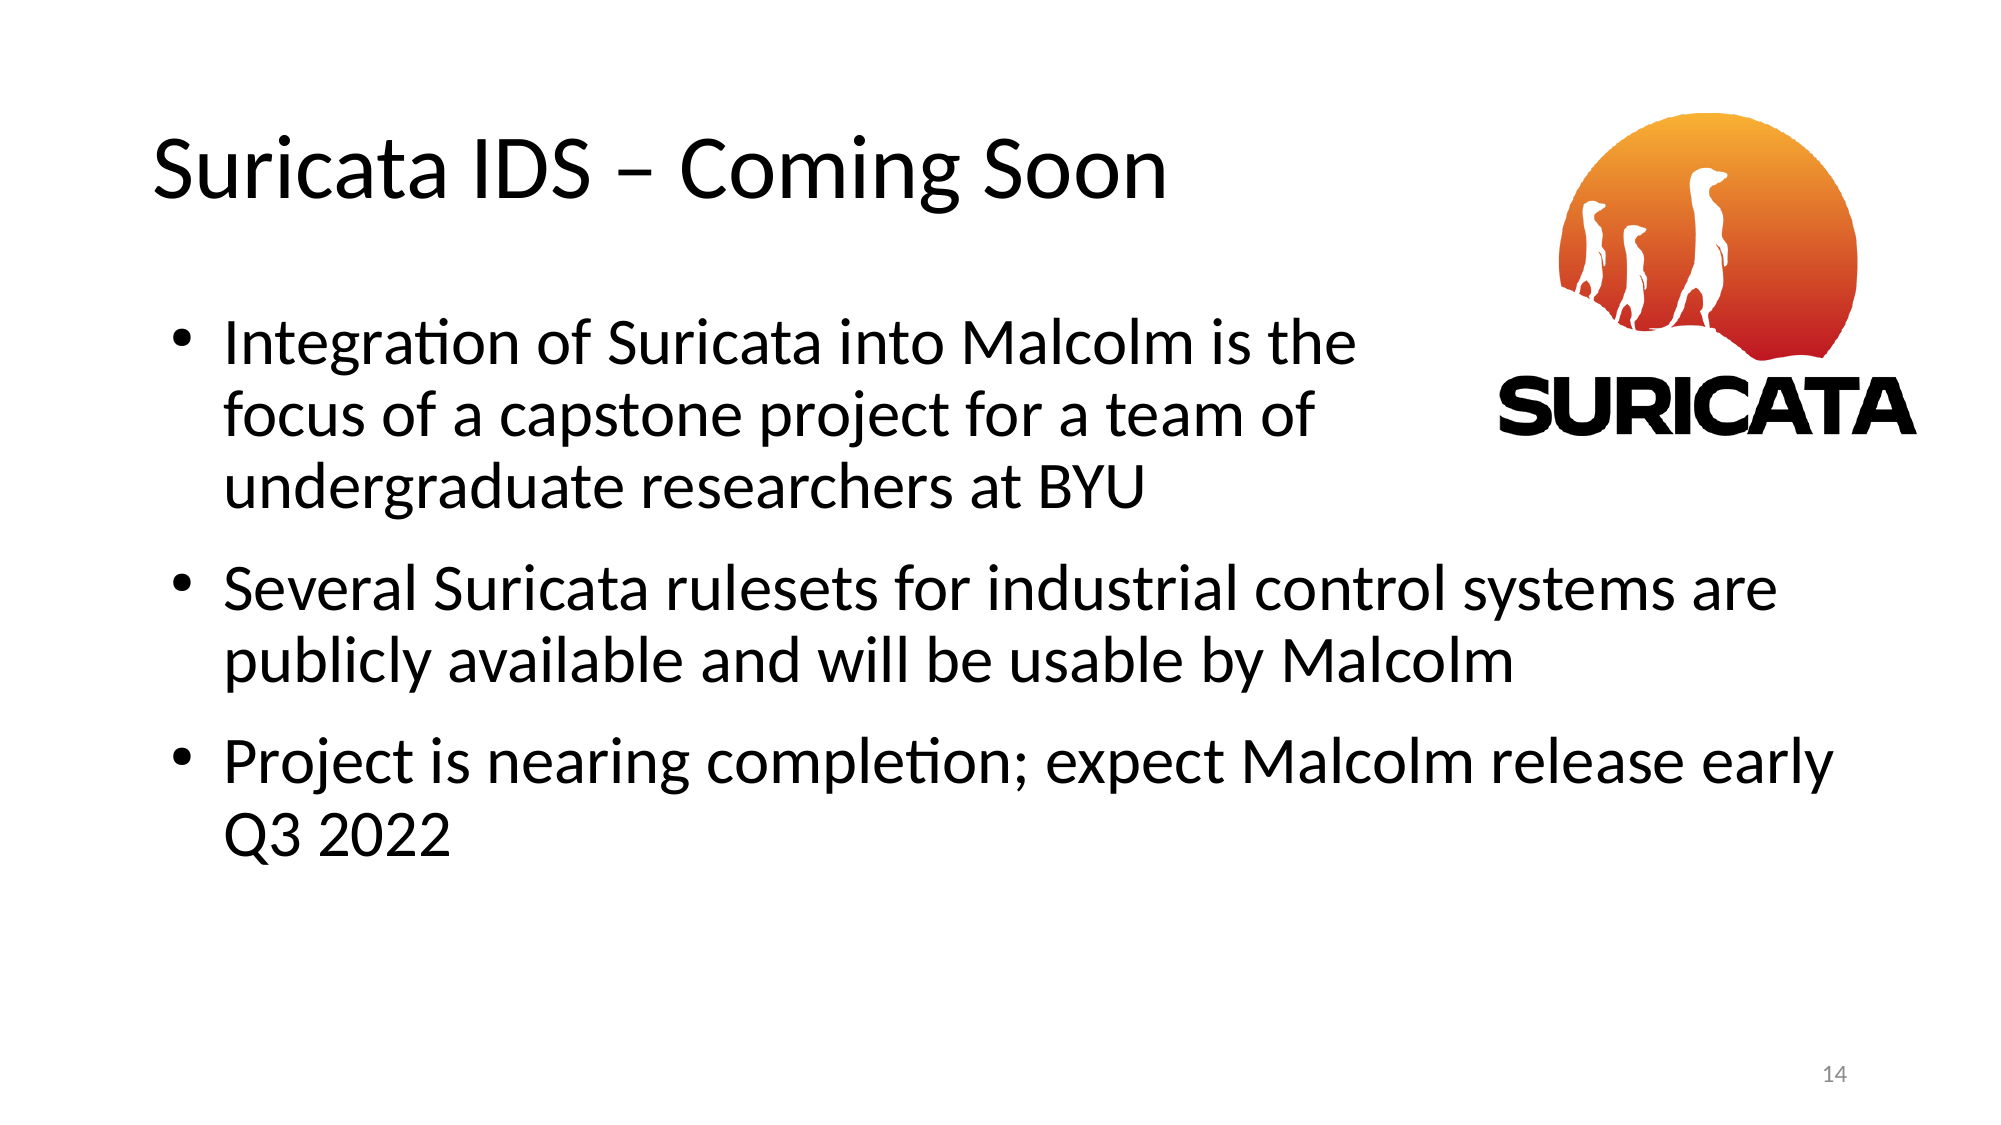

# Suricata IDS – Coming Soon
Integration of Suricata into Malcolm is the
focus of a capstone project for a team of
undergraduate researchers at BYU
Several Suricata rulesets for industrial control systems are publicly available and will be usable by Malcolm
Project is nearing completion; expect Malcolm release early Q3 2022